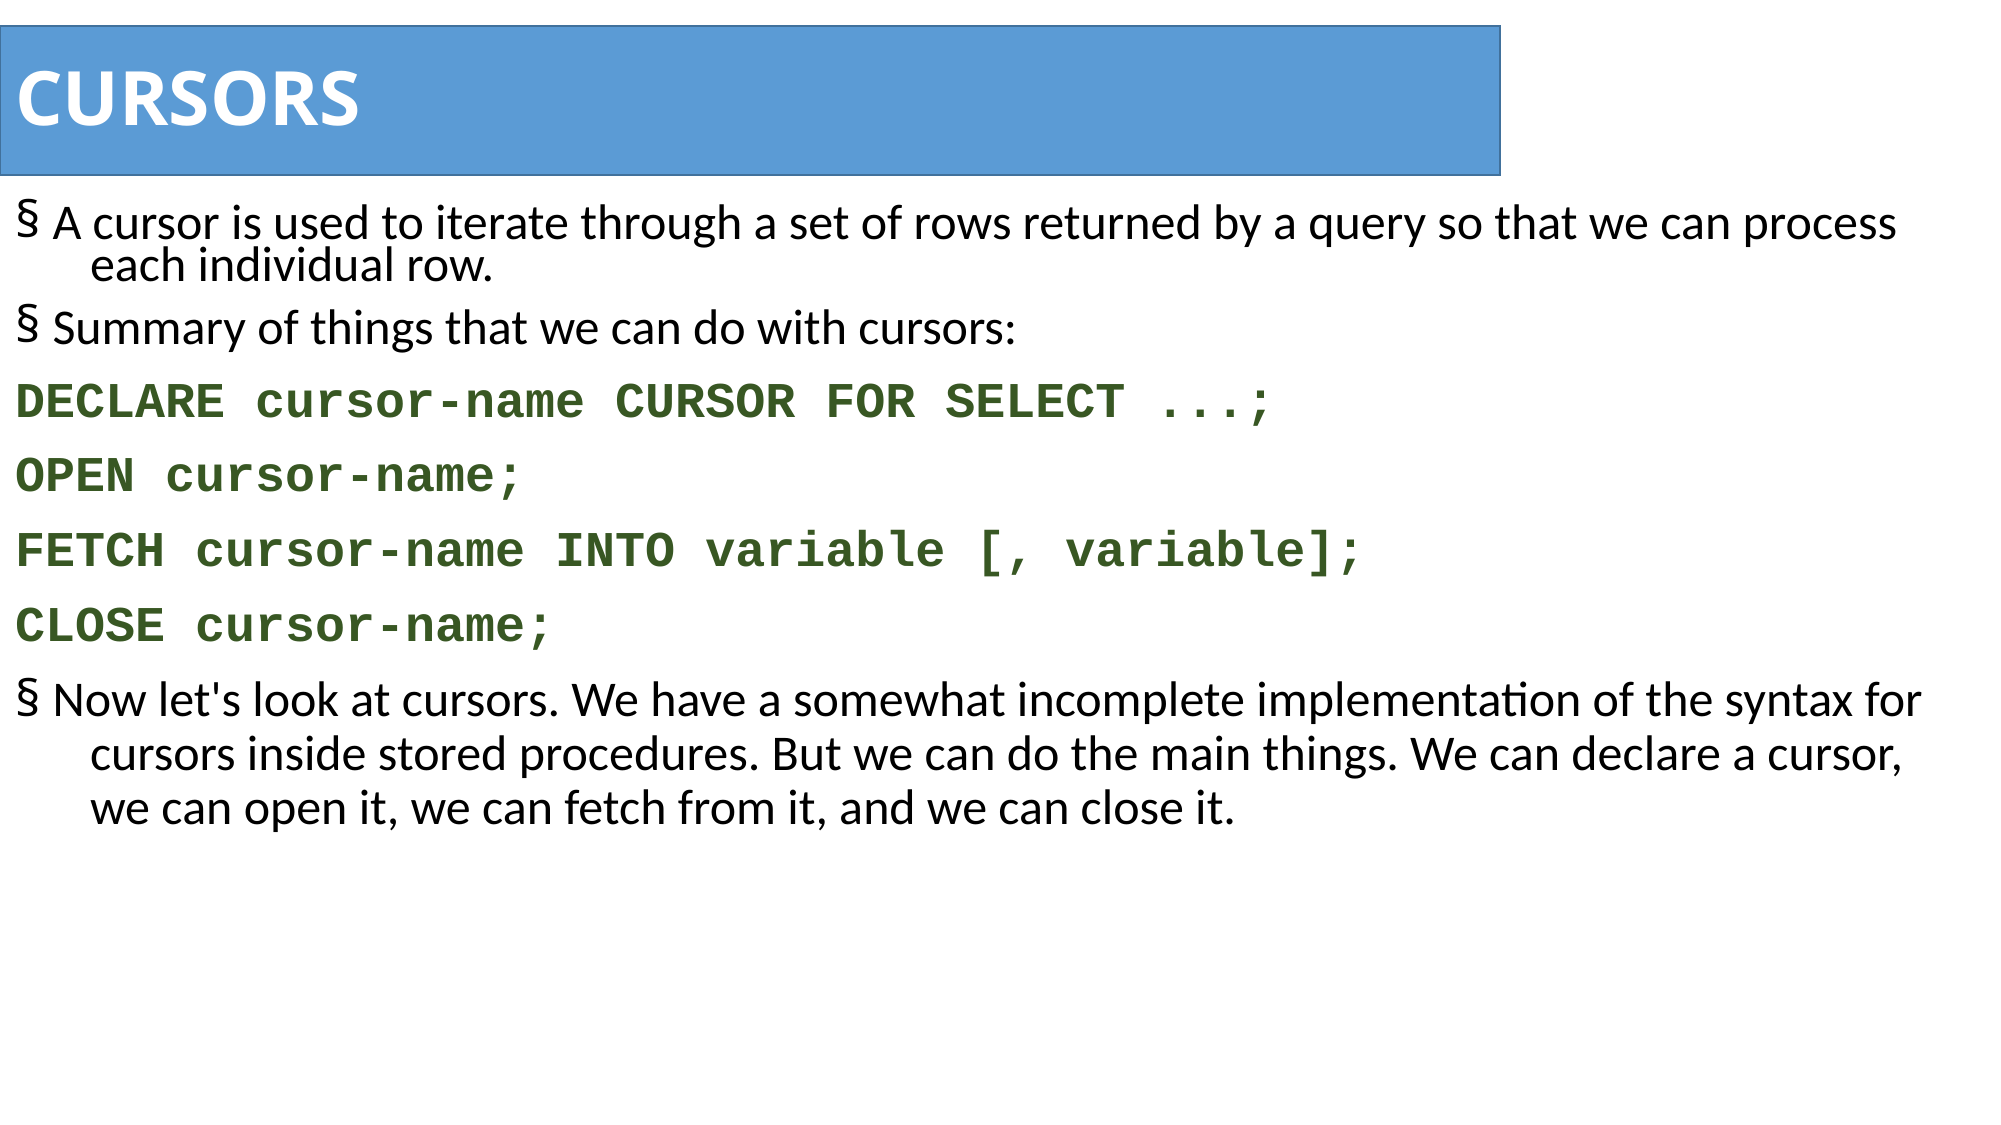

# CURSORS
A cursor is used to iterate through a set of rows returned by a query so that we can process each individual row.
Summary of things that we can do with cursors:
DECLARE cursor-name CURSOR FOR SELECT ...;
OPEN cursor-name;
FETCH cursor-name INTO variable [, variable];
CLOSE cursor-name;
Now let's look at cursors. We have a somewhat incomplete implementation of the syntax for cursors inside stored procedures. But we can do the main things. We can declare a cursor, we can open it, we can fetch from it, and we can close it.